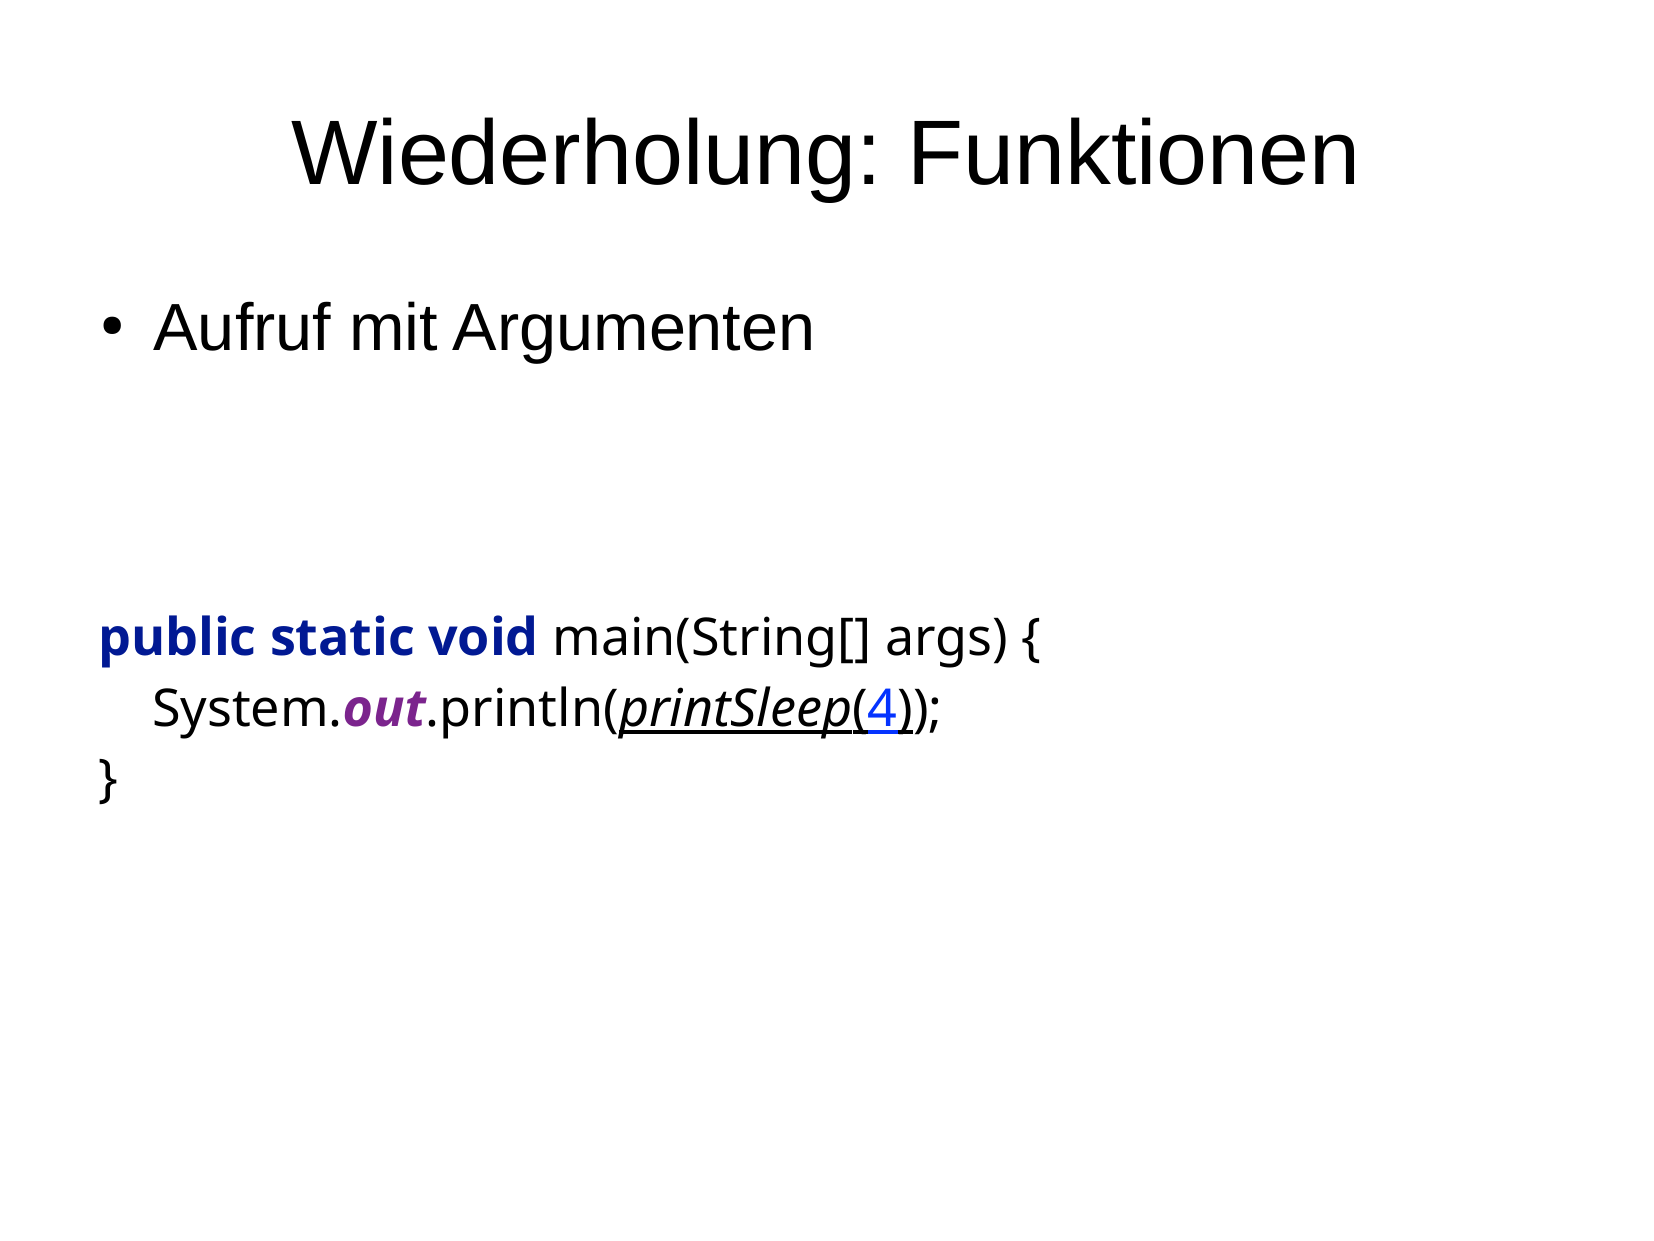

# Wiederholung: Funktionen
Aufruf mit Argumenten
public static void main(String[] args) {
 System.out.println(printSleep(4));
}